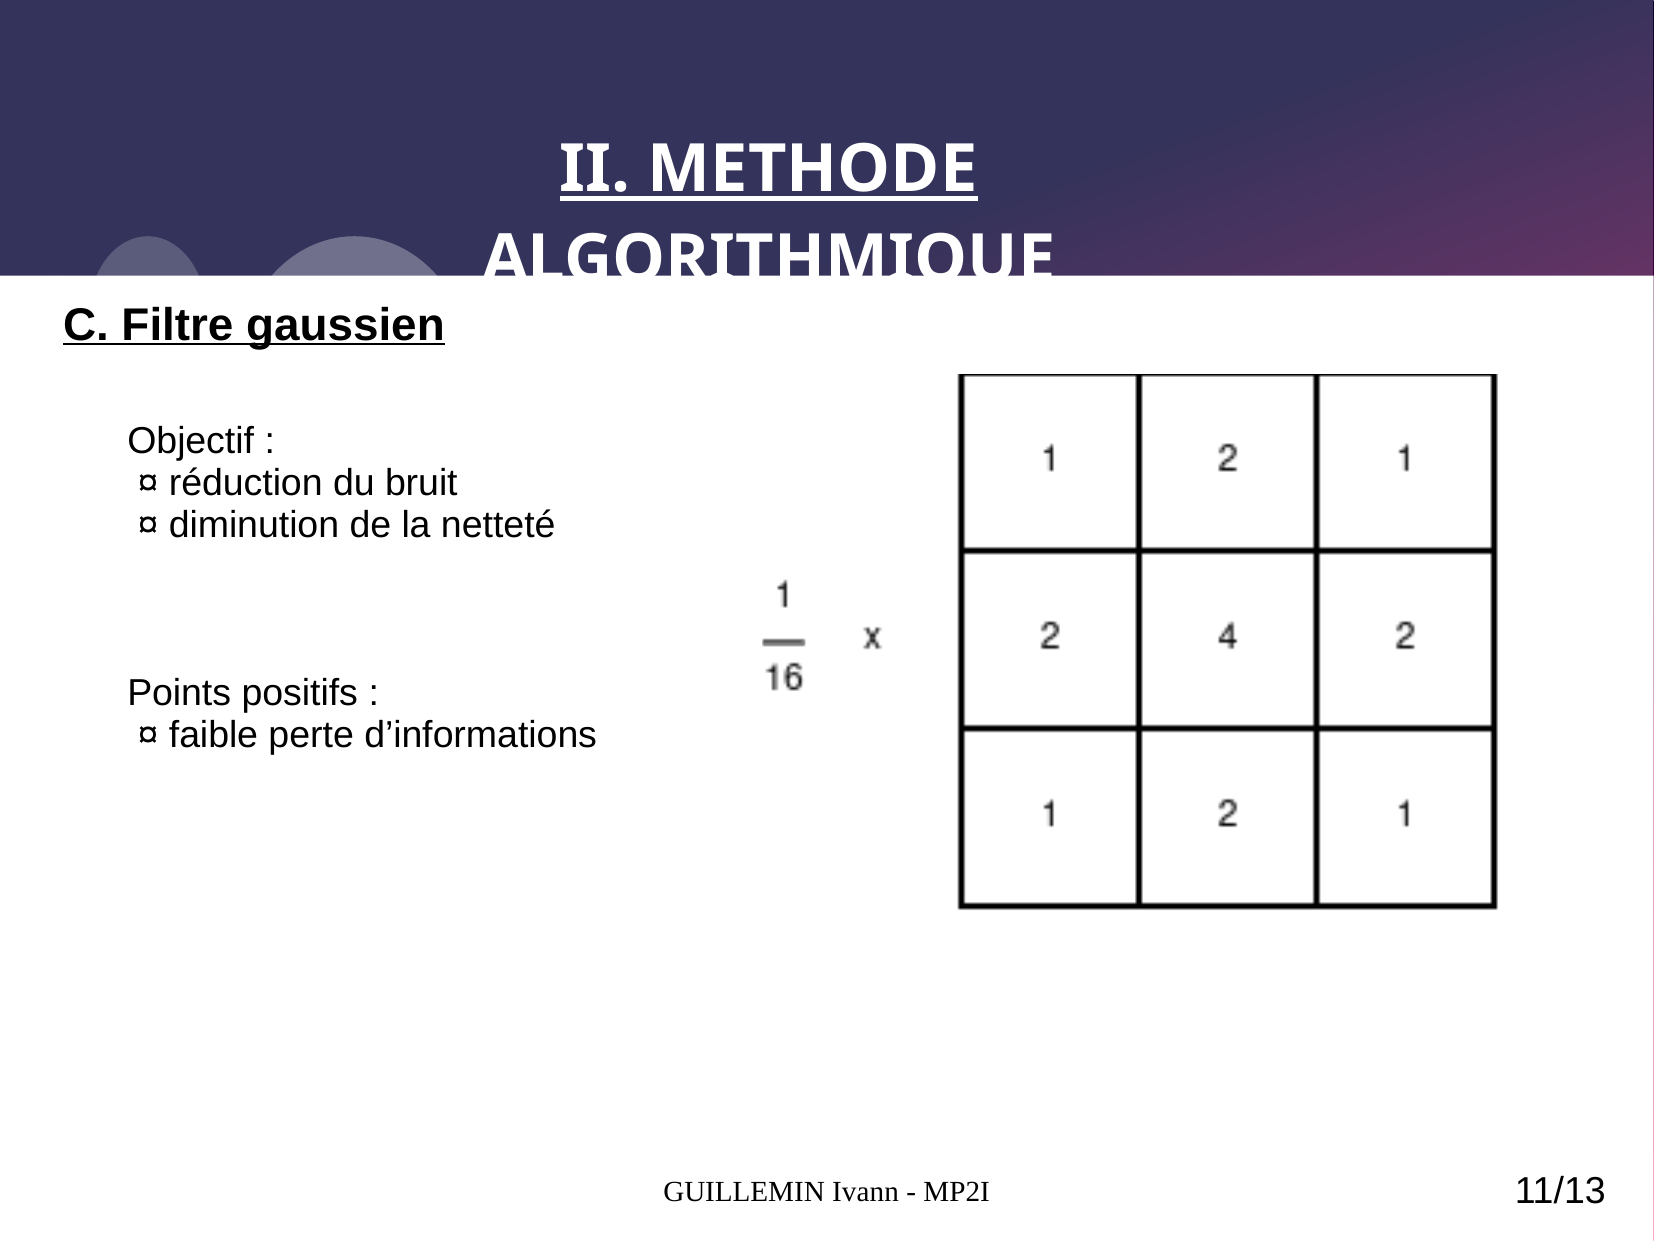

II. METHODE ALGORITHMIQUE
C. Filtre gaussien
Objectif :
 ¤ réduction du bruit
 ¤ diminution de la netteté
Points positifs :
 ¤ faible perte d’informations
GUILLEMIN Ivann - MP2I
11/13